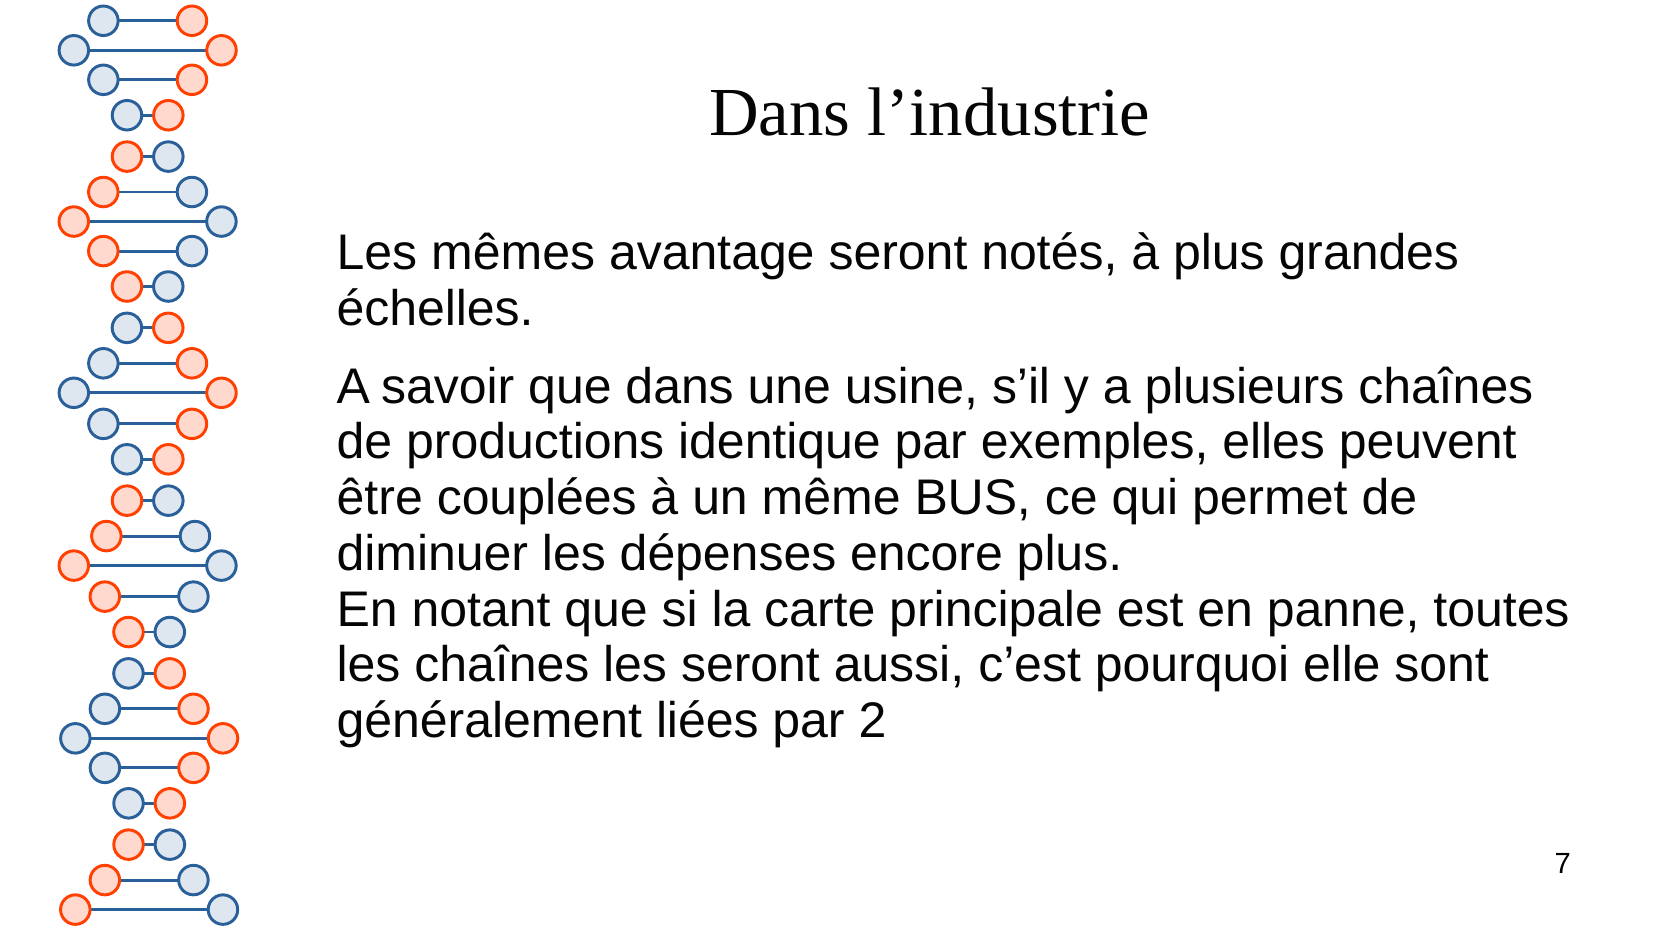

# Dans l’industrie
Les mêmes avantage seront notés, à plus grandes échelles.
A savoir que dans une usine, s’il y a plusieurs chaînes de productions identique par exemples, elles peuvent être couplées à un même BUS, ce qui permet de diminuer les dépenses encore plus.
En notant que si la carte principale est en panne, toutes les chaînes les seront aussi, c’est pourquoi elle sont généralement liées par 2
7